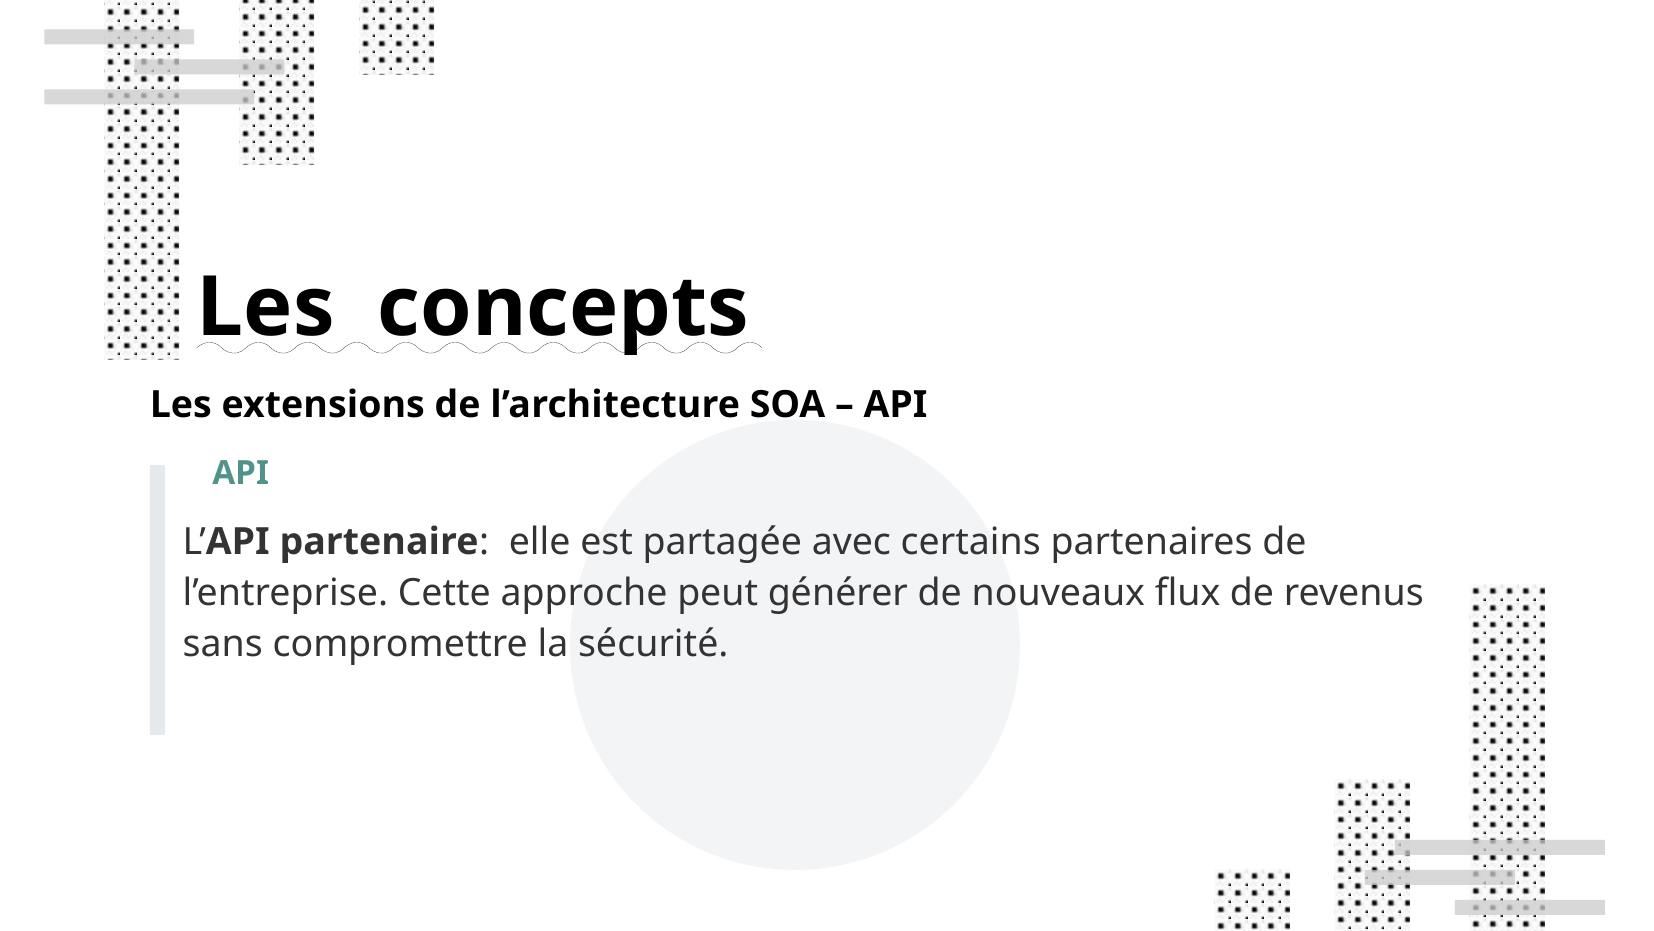

Les concepts
Les extensions de l’architecture SOA – API
API
L’API partenaire: elle est partagée avec certains partenaires de l’entreprise. Cette approche peut générer de nouveaux flux de revenus sans compromettre la sécurité.